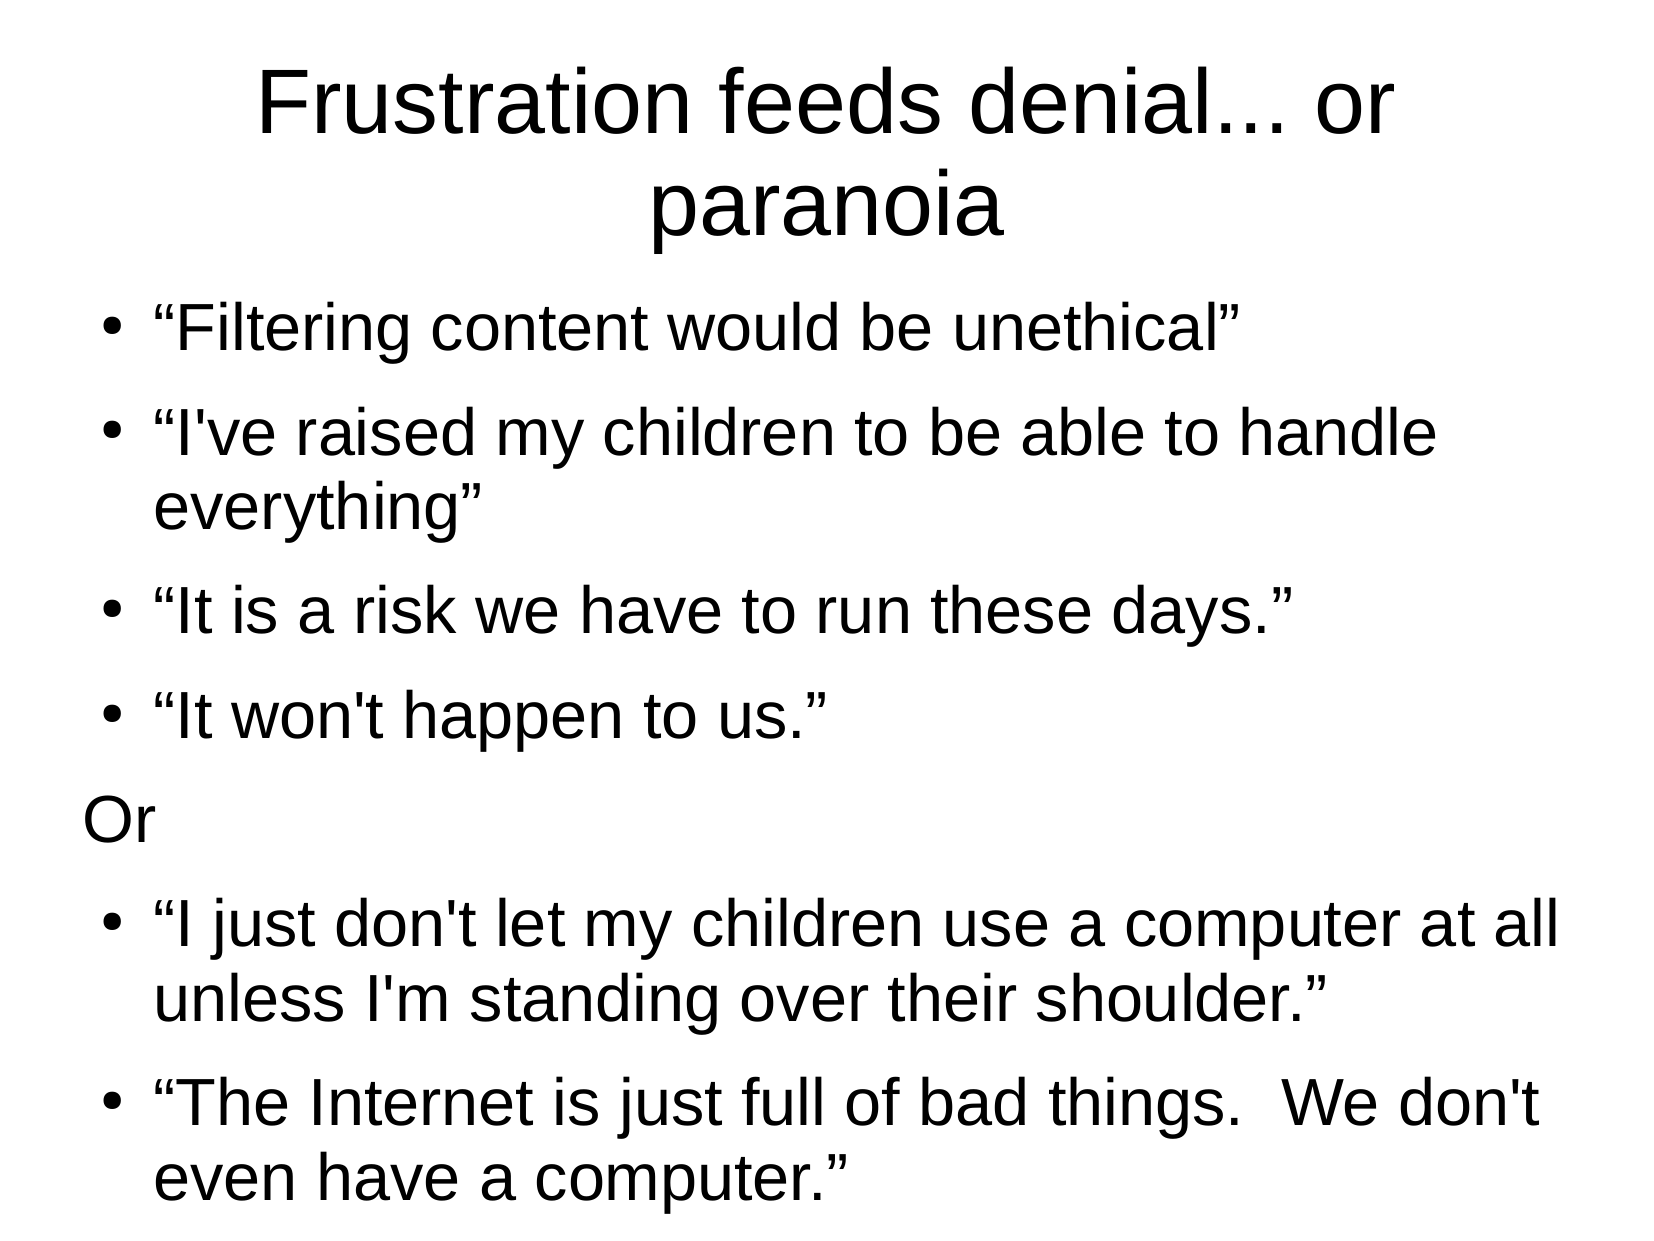

# Frustration feeds denial... or paranoia
“Filtering content would be unethical”
“I've raised my children to be able to handle everything”
“It is a risk we have to run these days.”
“It won't happen to us.”
Or
“I just don't let my children use a computer at all unless I'm standing over their shoulder.”
“The Internet is just full of bad things. We don't even have a computer.”